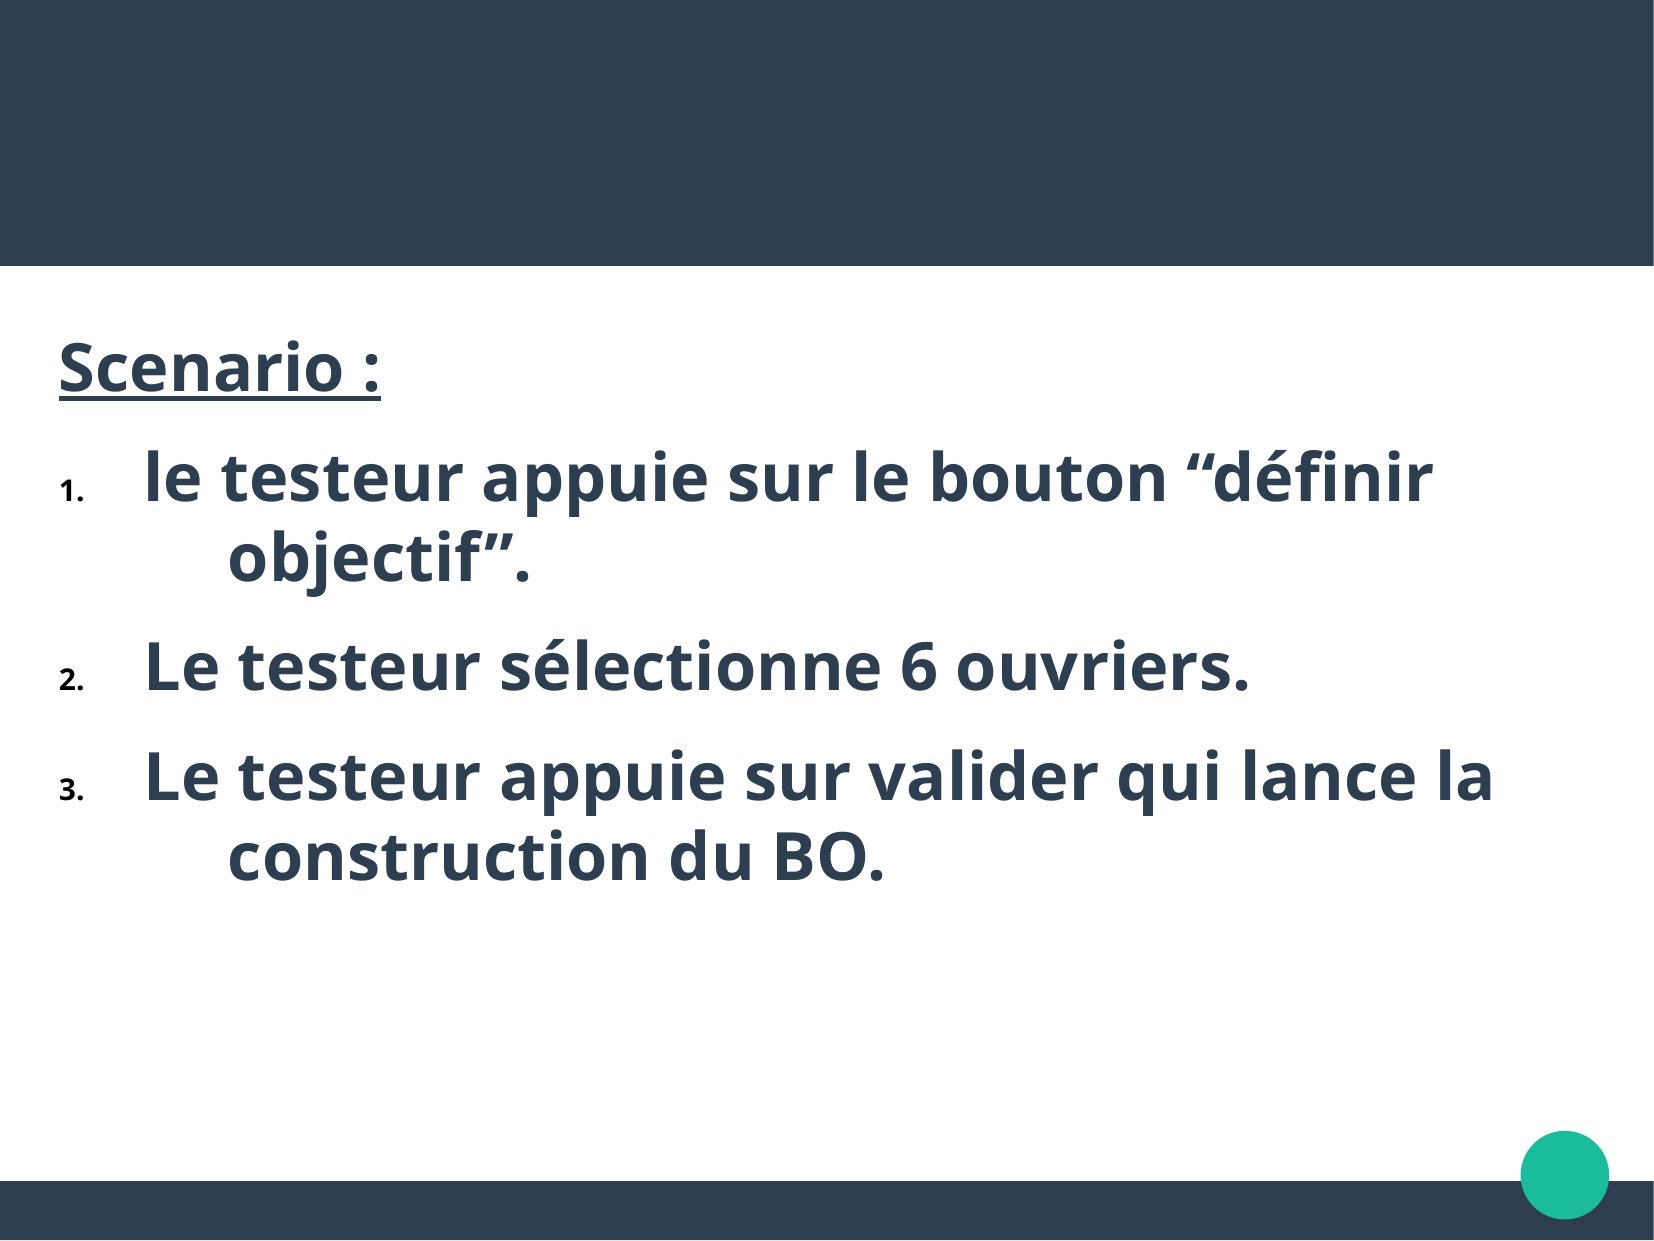

#
Scenario :
le testeur appuie sur le bouton “définir objectif”.
Le testeur sélectionne 6 ouvriers.
Le testeur appuie sur valider qui lance la construction du BO.